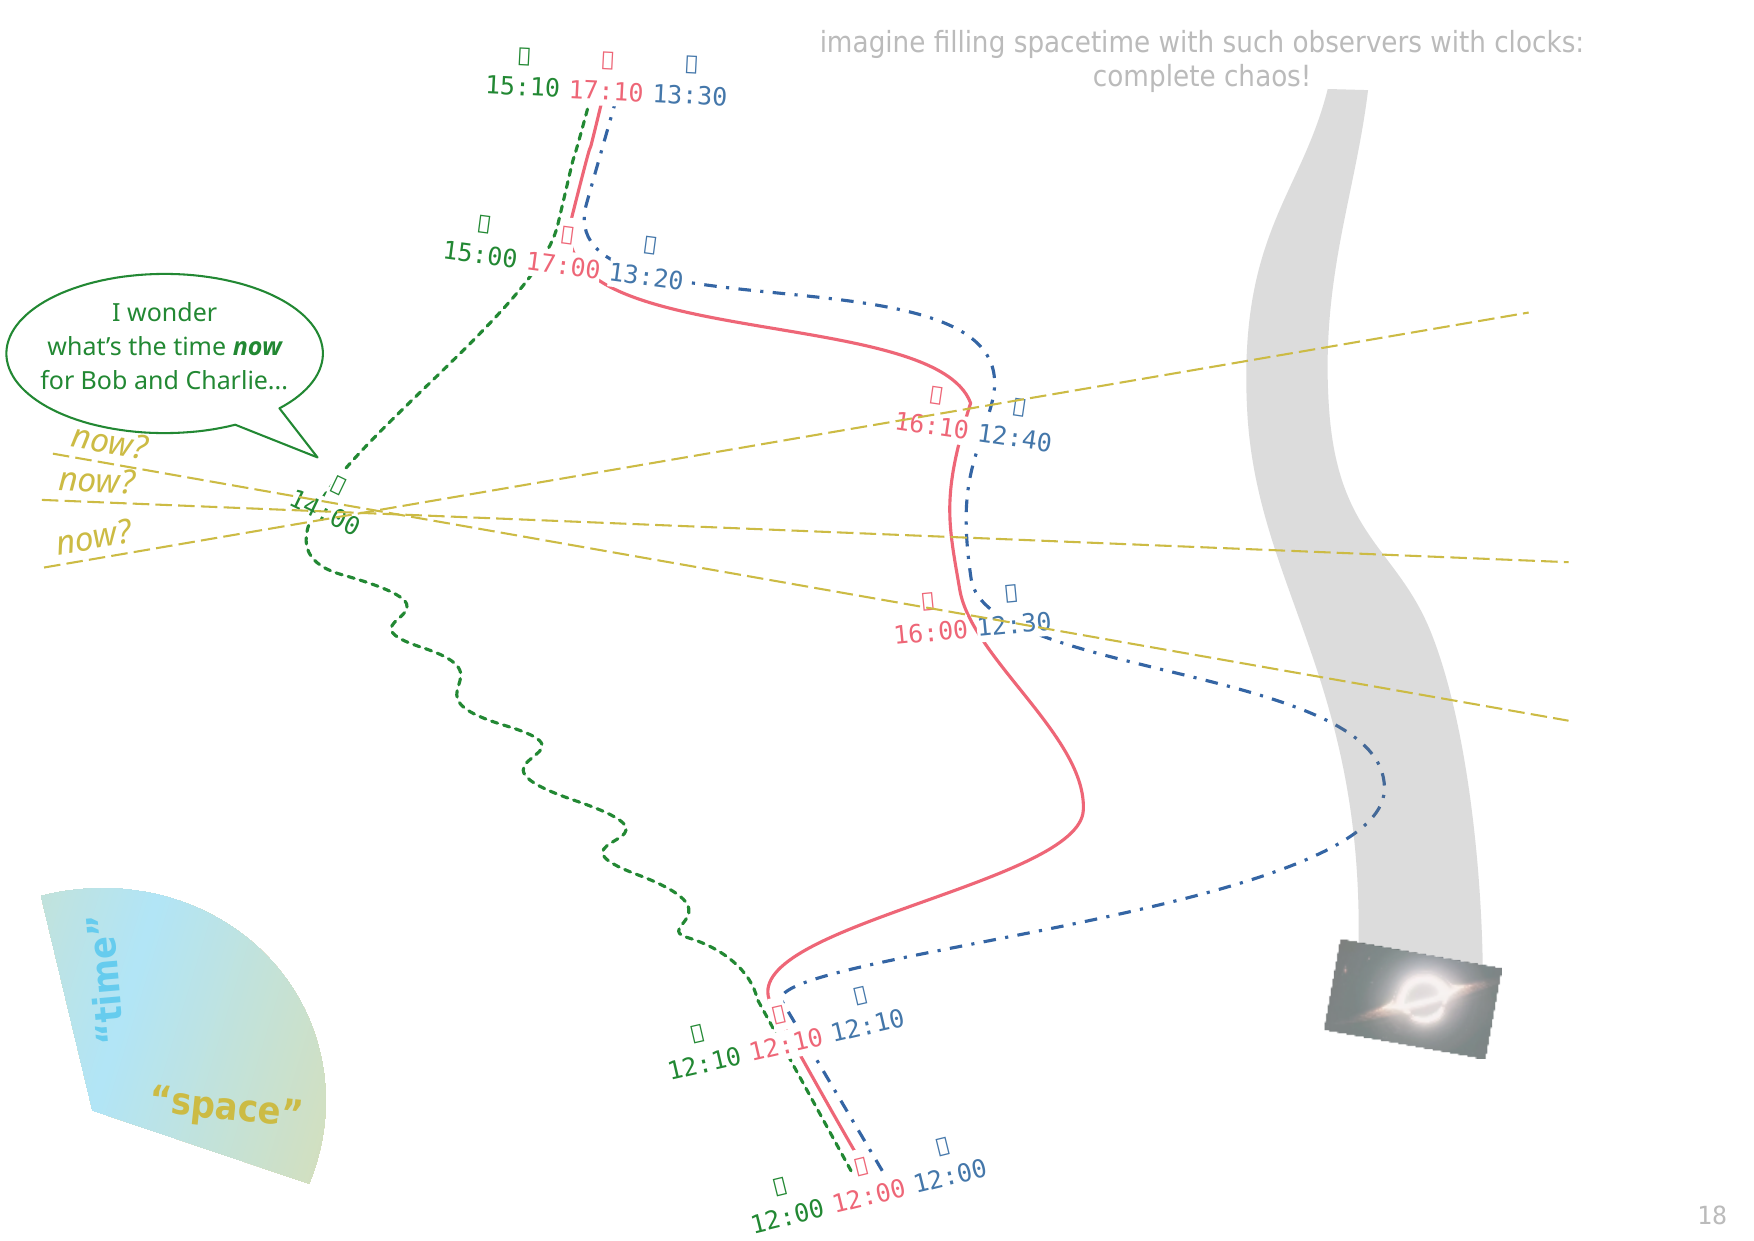

imagine filling spacetime with such observers with clocks:
complete chaos!

15:10

17:10

13:30

15:00

17:00

13:20
I wonder
what’s the time now
for Bob and Charlie...
now?

16:10

12:40
now?

14:00
now?

12:30

16:00
“time”

12:10

12:10

12:10
“space”

12:00

12:00

12:00